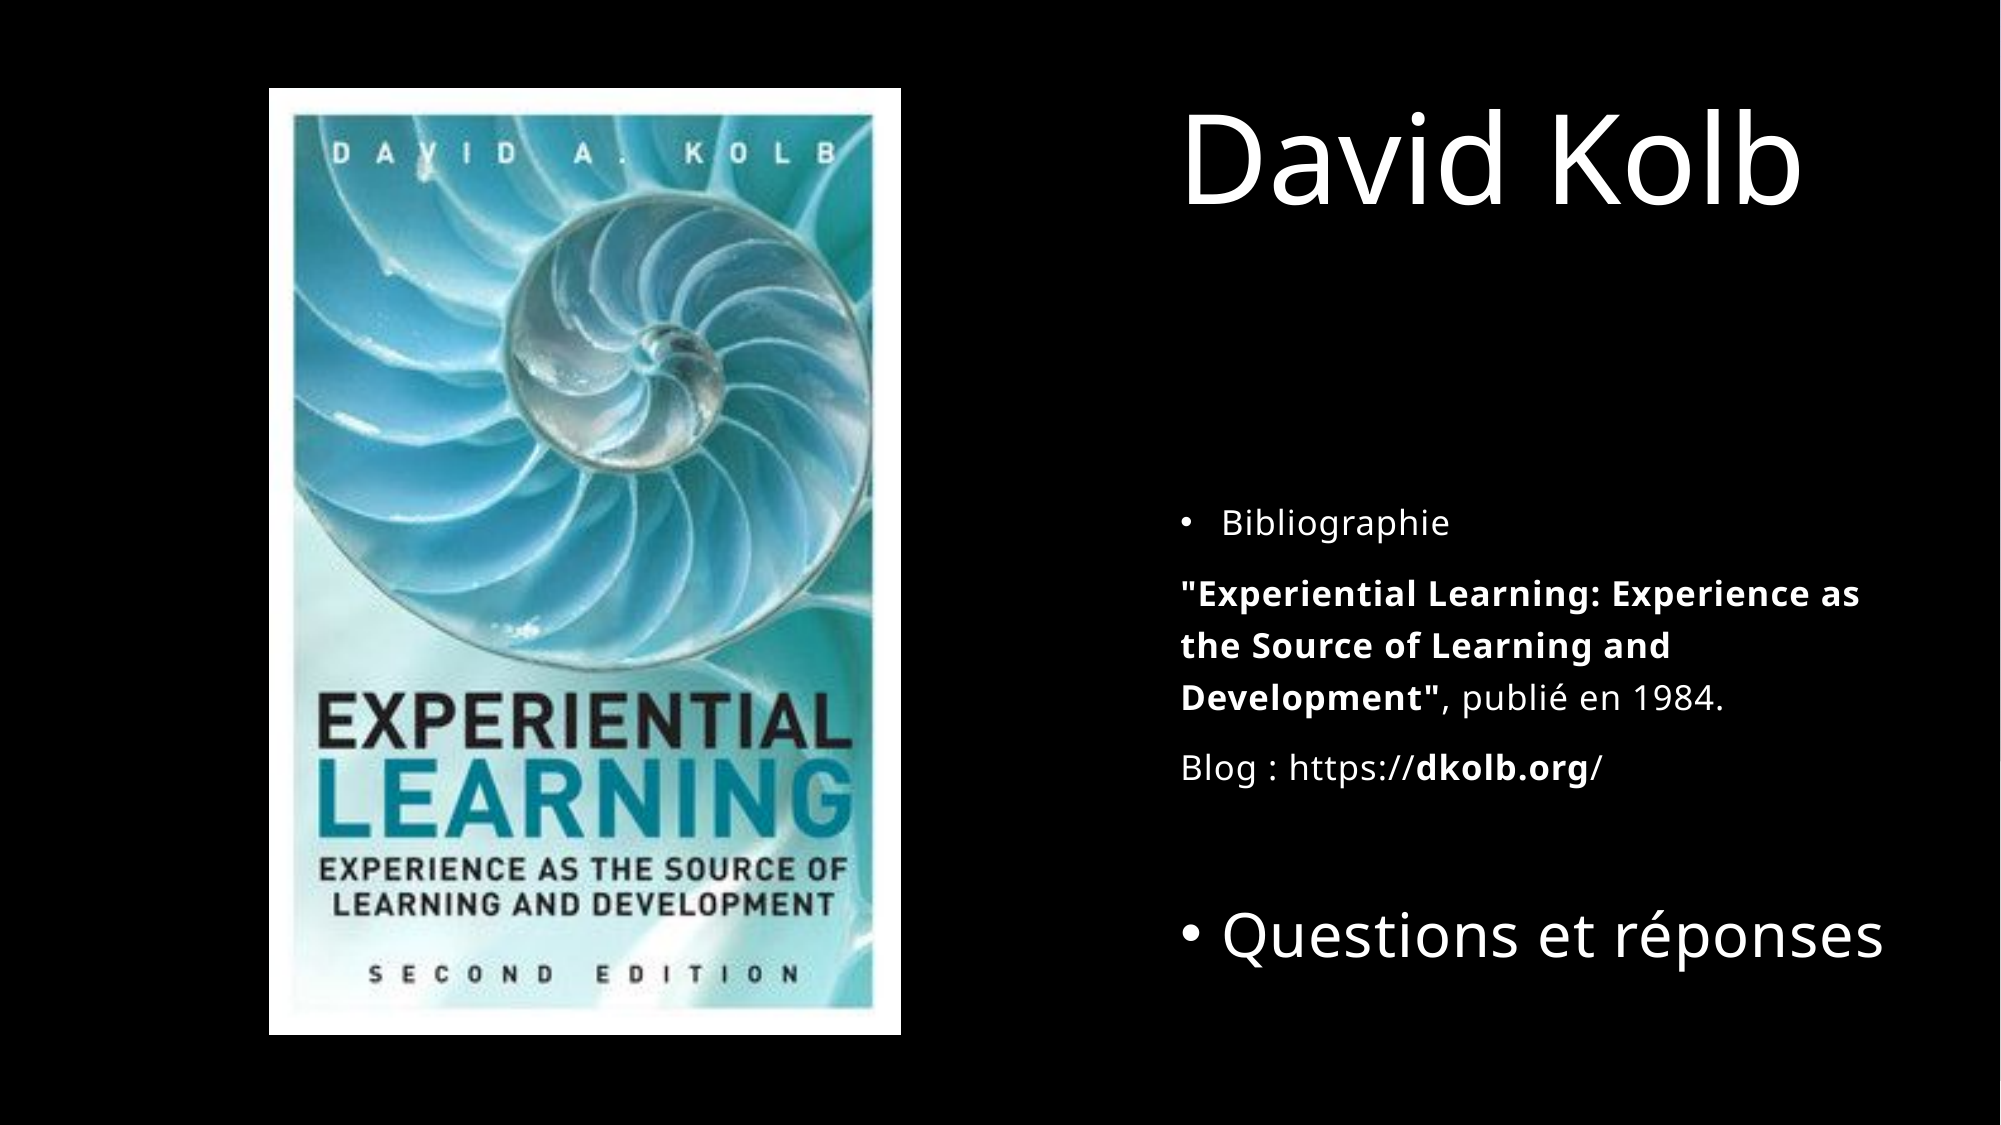

# David Kolb
Bibliographie
"Experiential Learning: Experience as the Source of Learning and Development", publié en 1984.
Blog : https://dkolb.org/
Questions et réponses